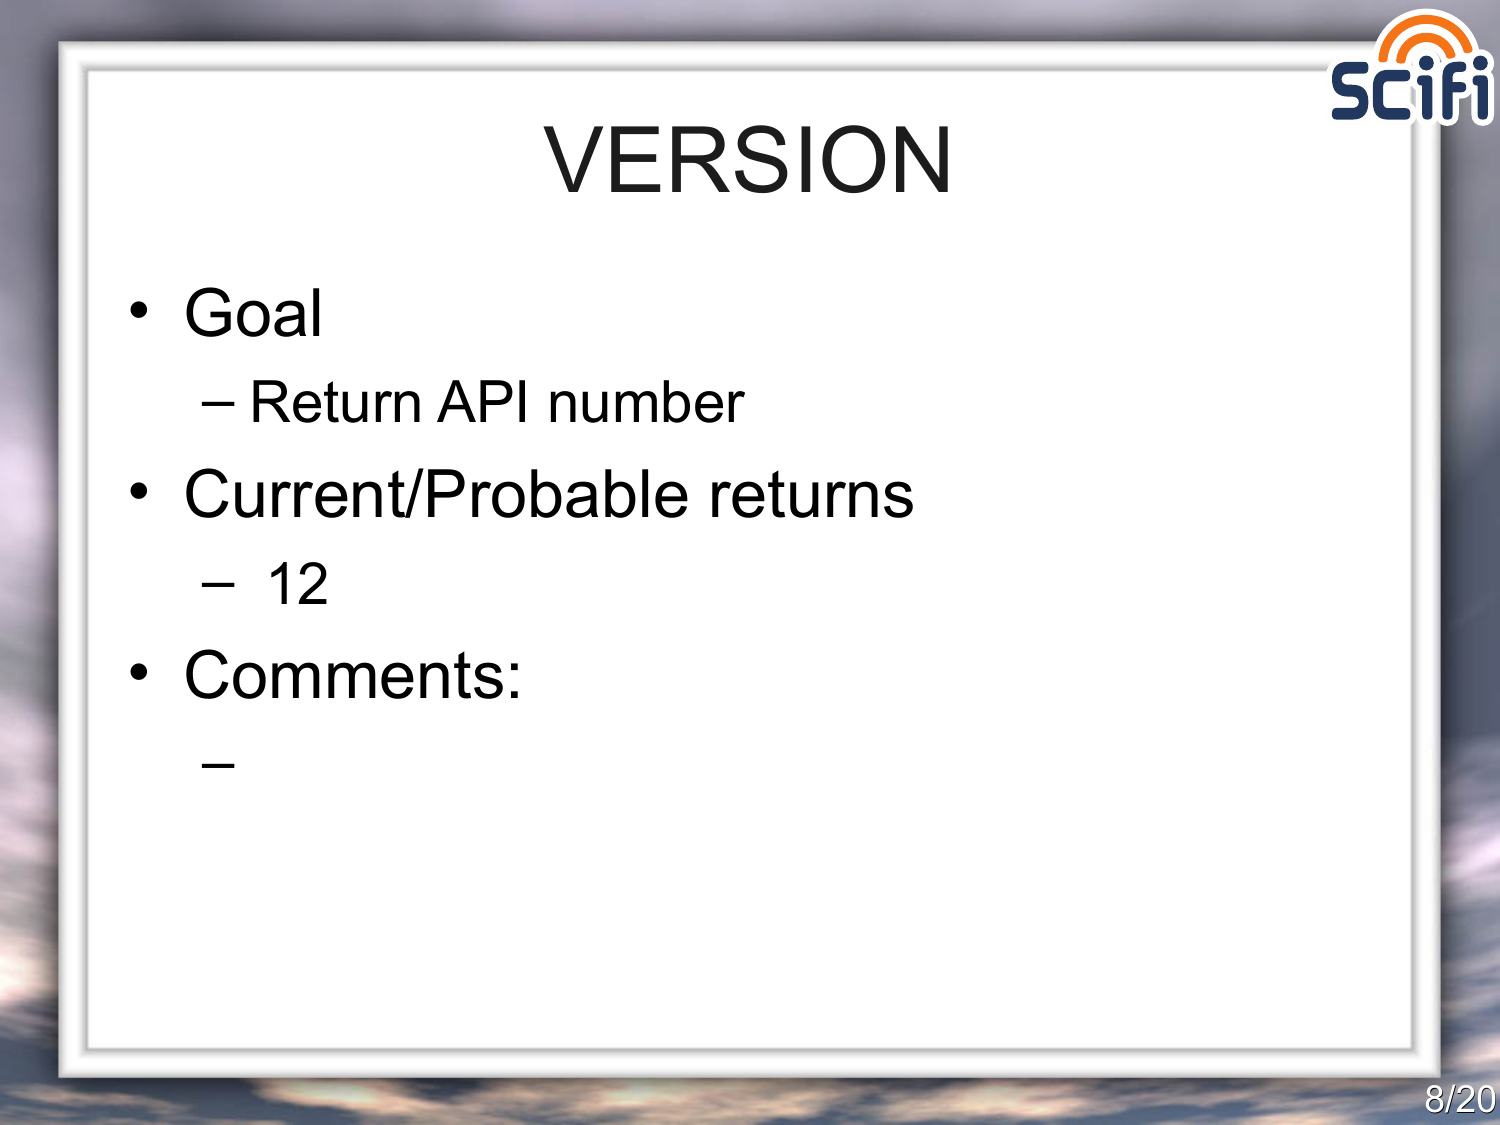

# VERSION
Goal
Return API number
Current/Probable returns
 12
Comments: